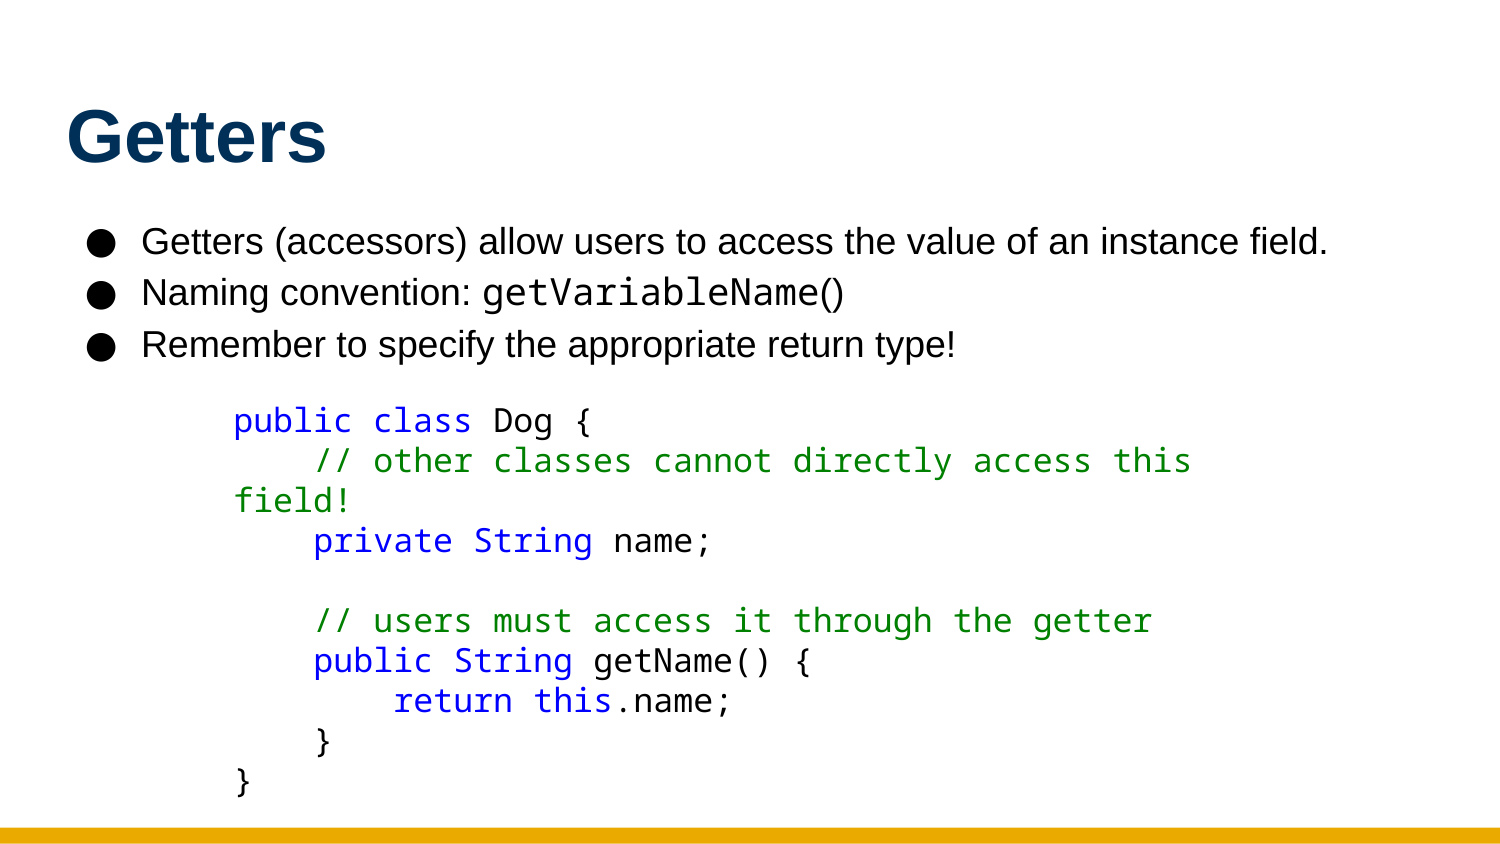

# Getters
Getters (accessors) allow users to access the value of an instance field.
Naming convention: getVariableName​()
Remember to specify the appropriate return type!
public class Dog {
 // other classes cannot directly access this field!
 private String name;
 // users must access it through the getter
 public String getName() {
    return this.name;
 }
}